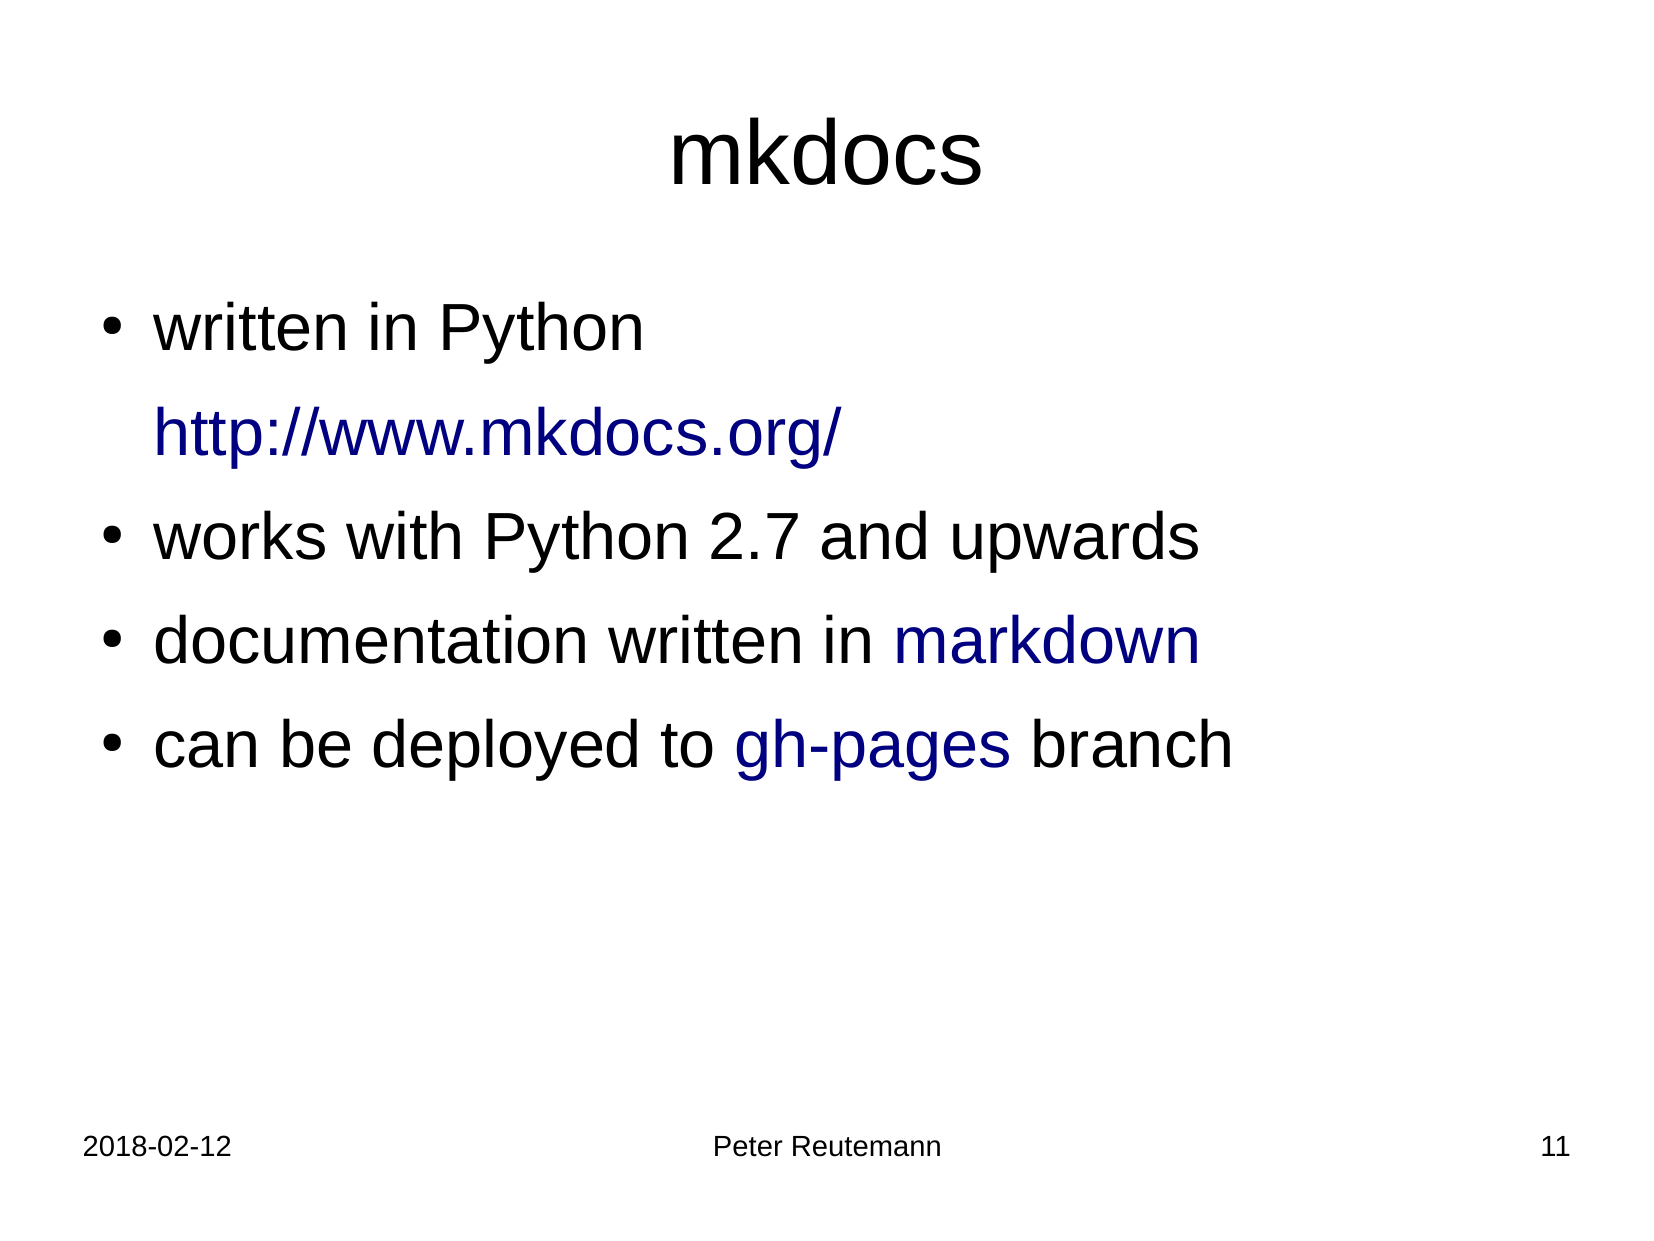

# mkdocs
written in Python
http://www.mkdocs.org/
works with Python 2.7 and upwards
documentation written in markdown
can be deployed to gh-pages branch
2018-02-12
Peter Reutemann
11